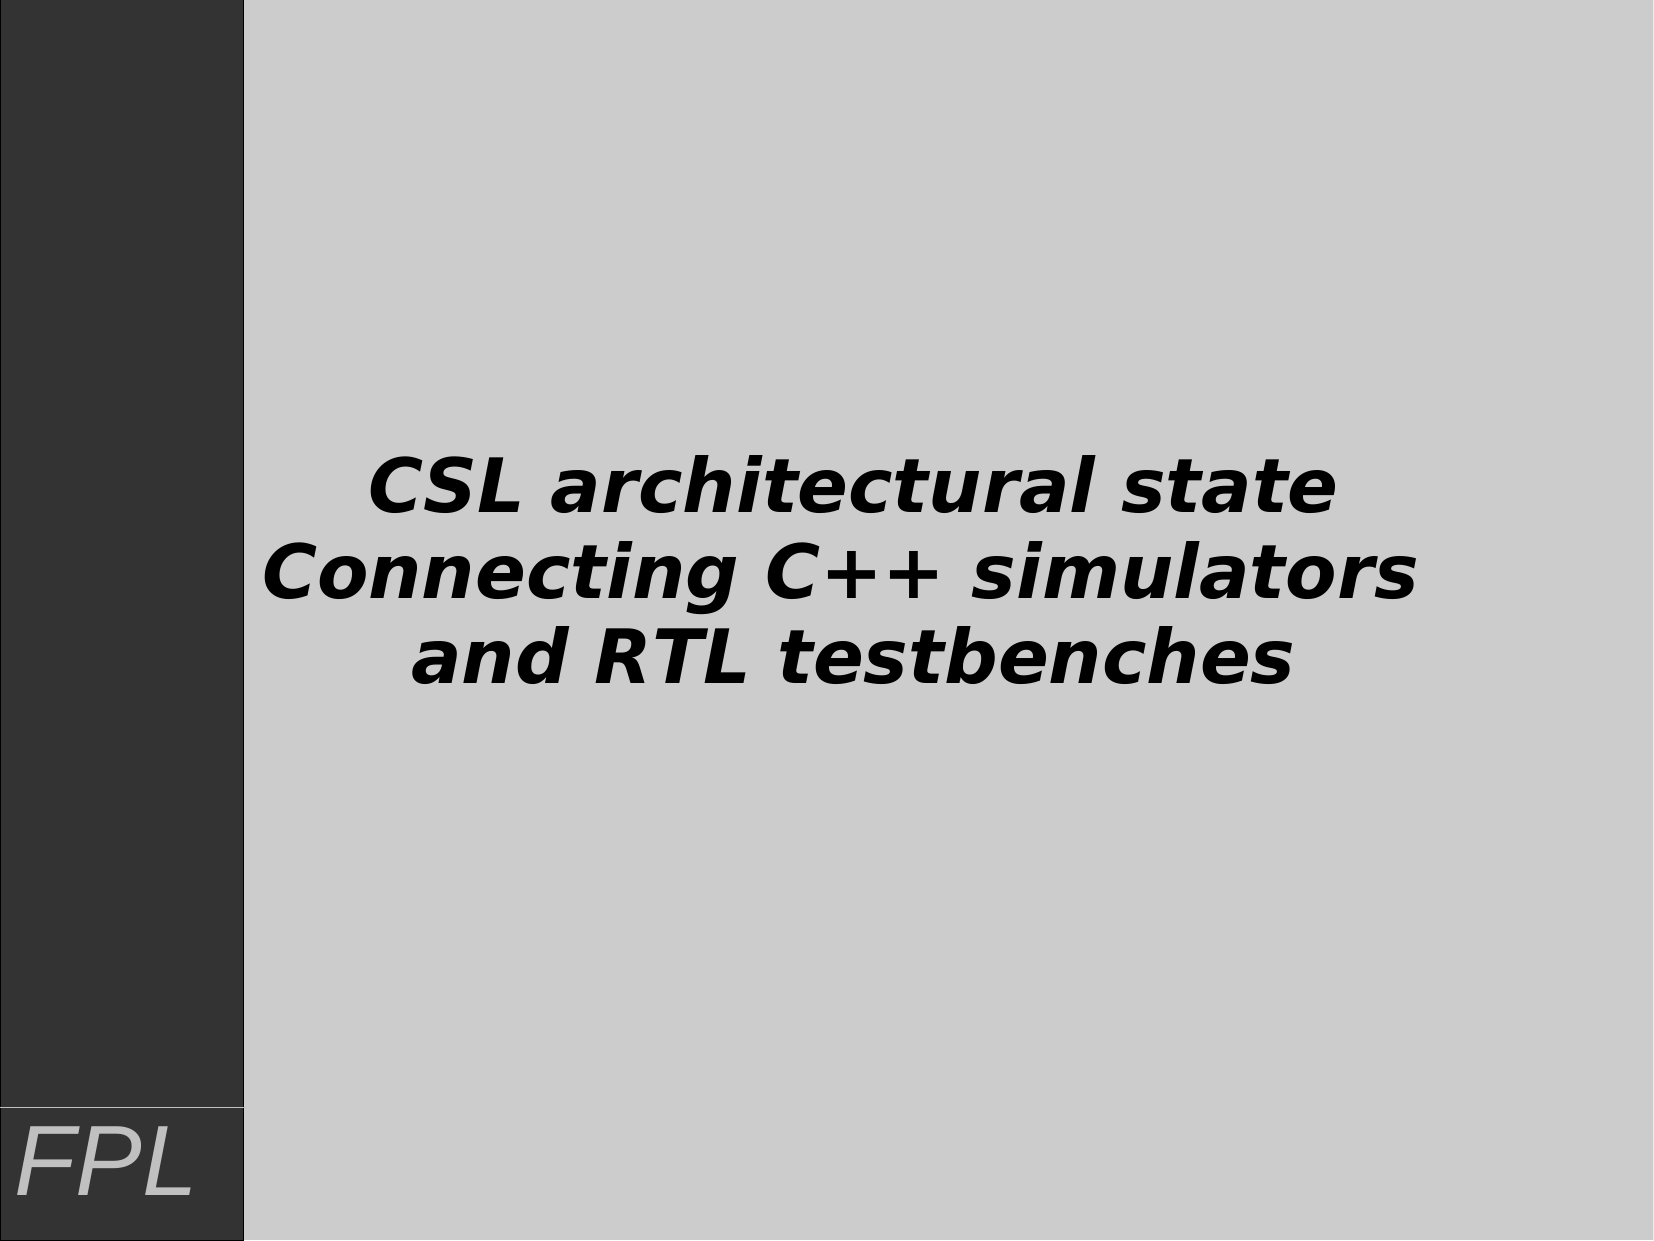

# CSL architectural state Connecting C++ simulators and RTL testbenches